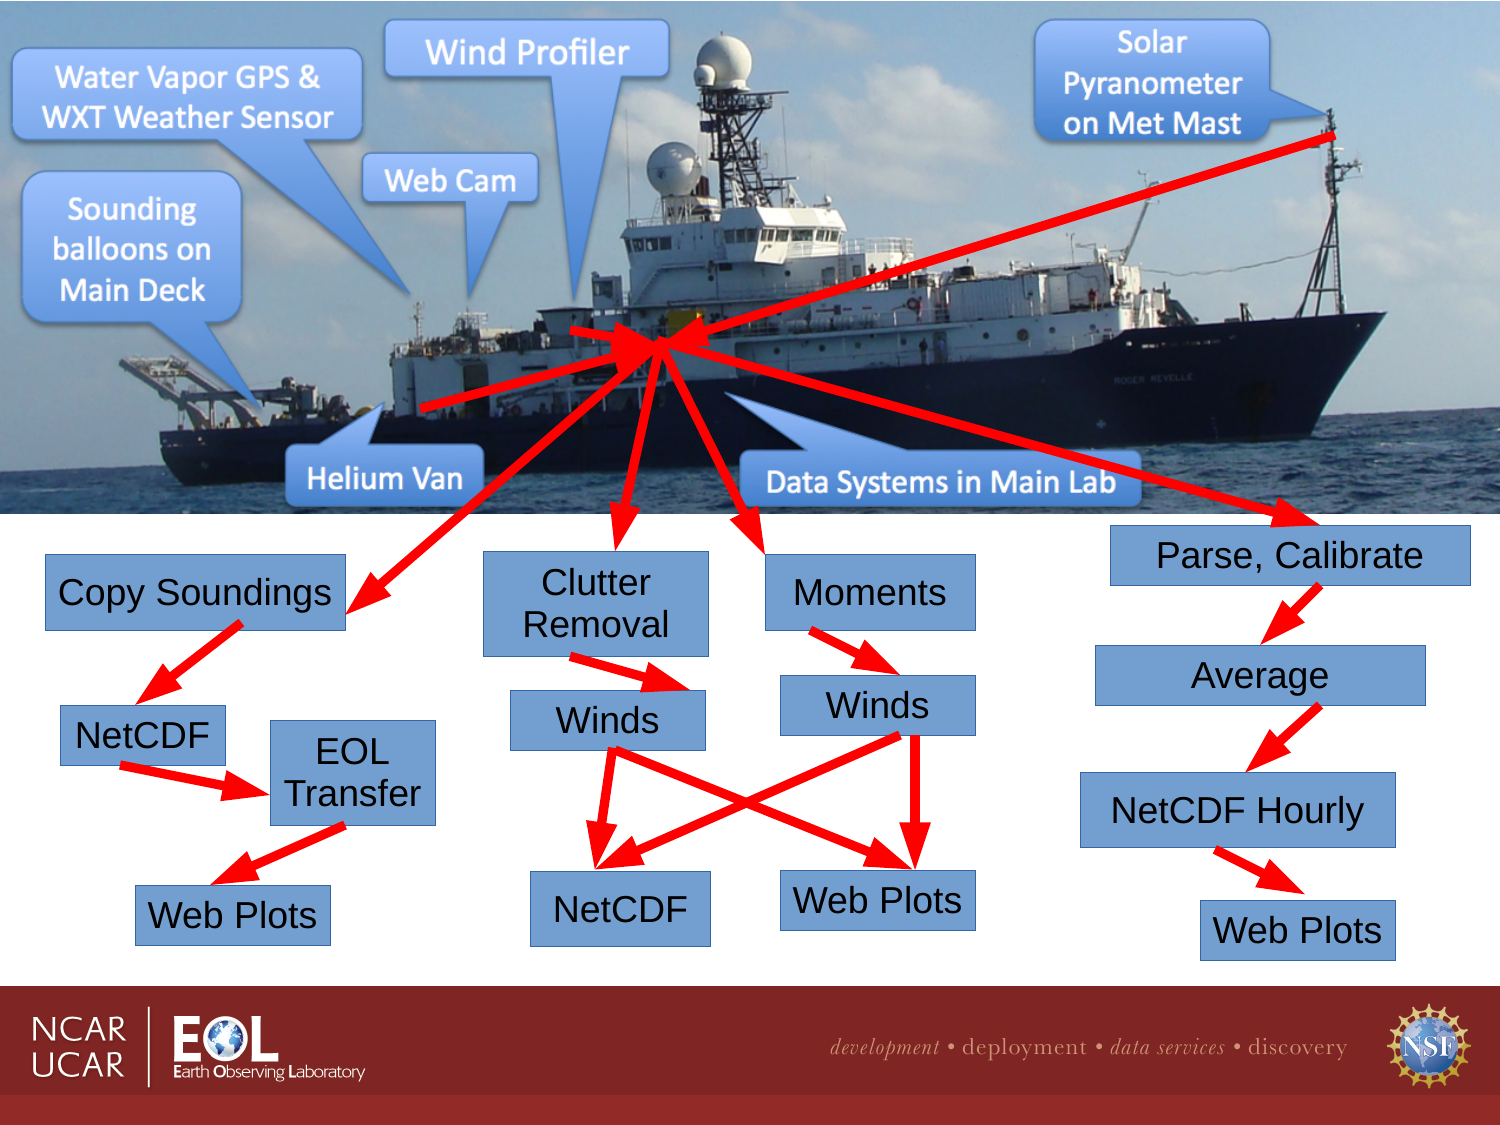

Parse, Calibrate
Clutter
Removal
Copy Soundings
Moments
Average
Winds
Winds
NetCDF
EOL
Transfer
NetCDF Hourly
Web Plots
NetCDF
Web Plots
Web Plots